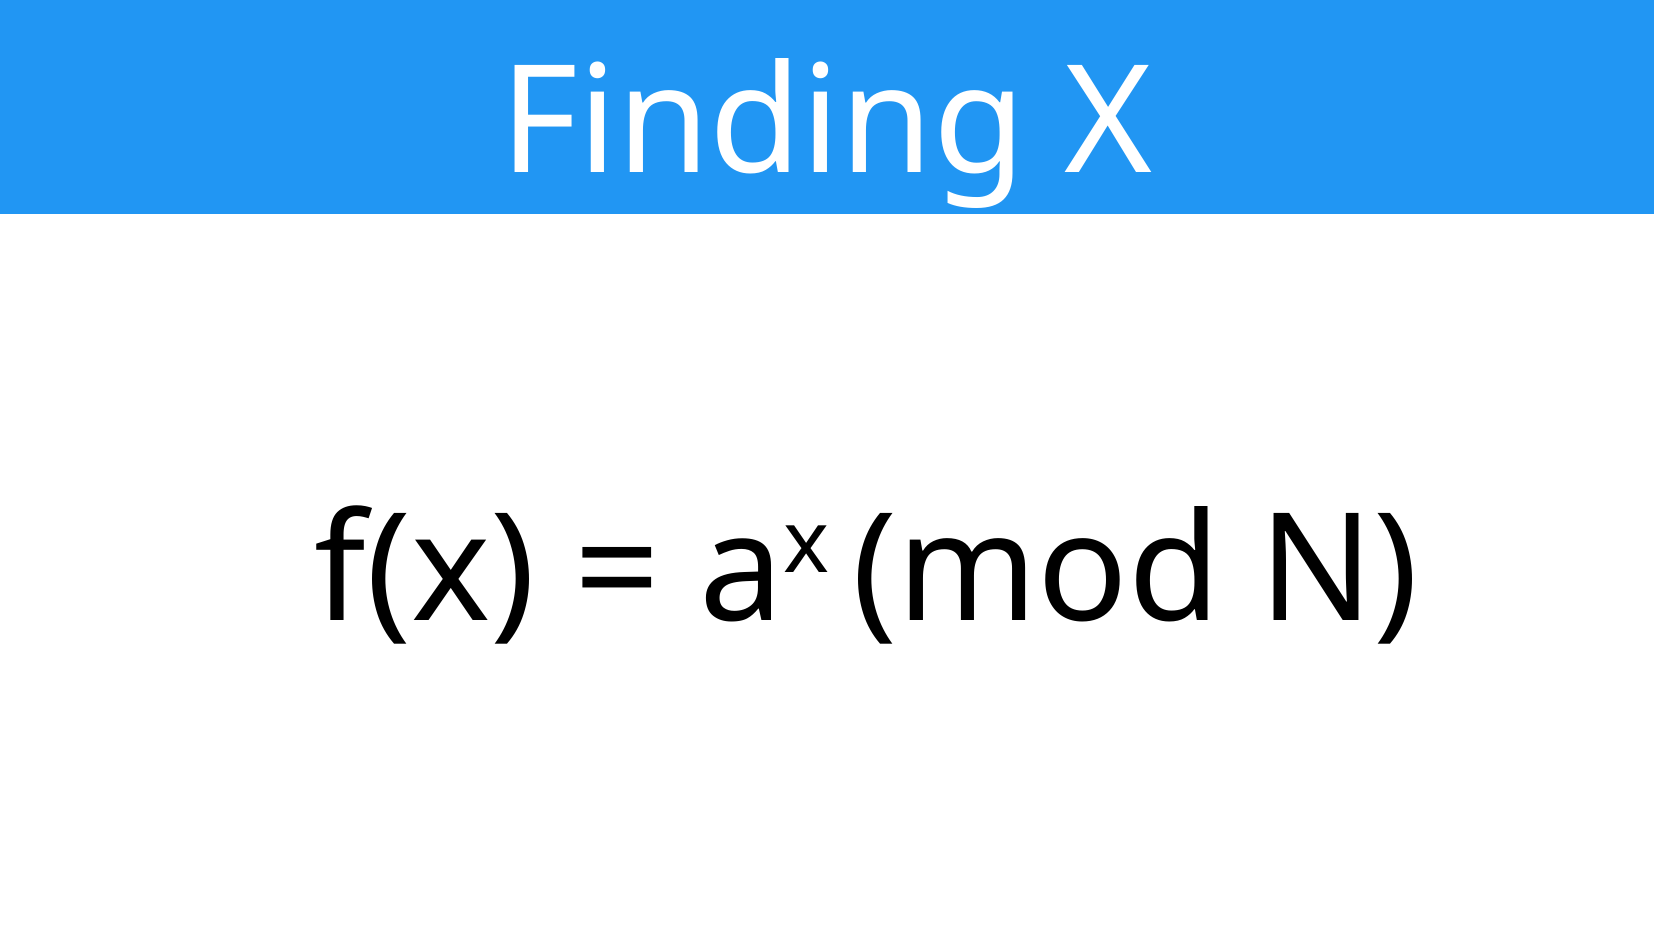

# Finding X
f(x) = ax (mod N)